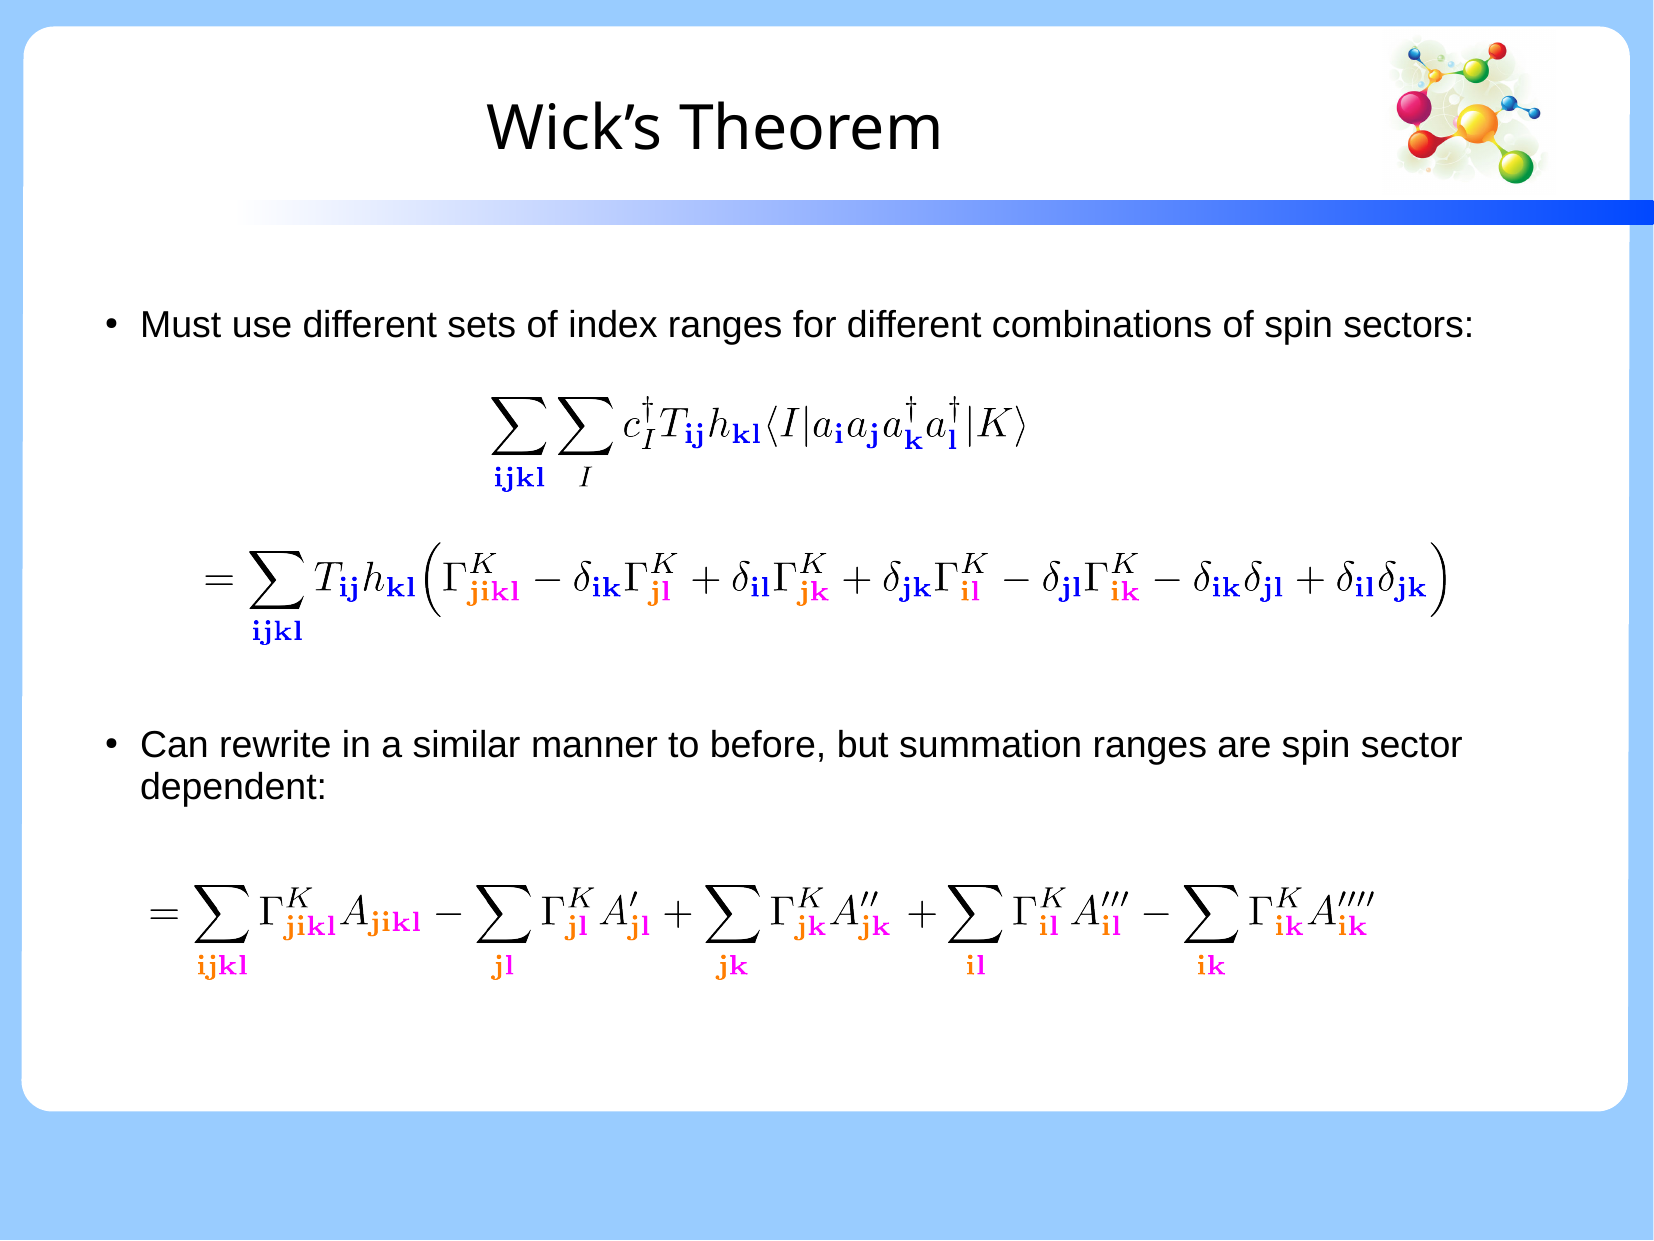

# Wick’s Theorem
Must use different sets of index ranges for different combinations of spin sectors:
Can rewrite in a similar manner to before, but summation ranges are spin sector dependent: